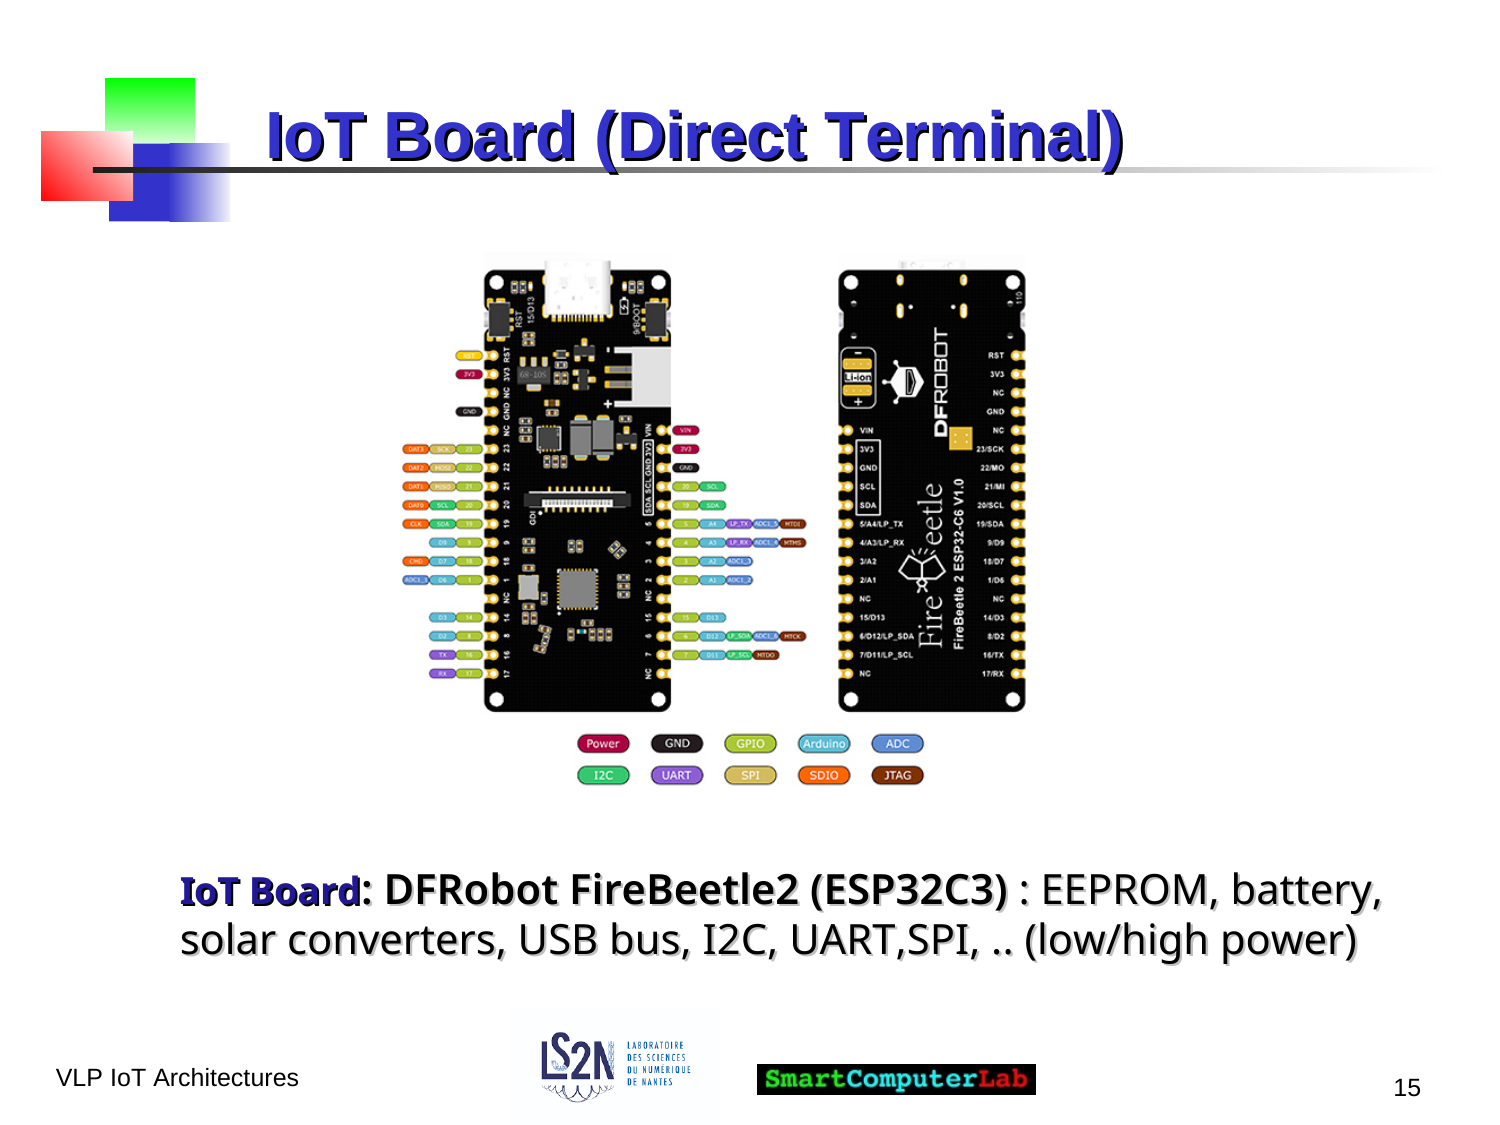

# IoT Board (Direct Terminal)
IoT Board: DFRobot FireBeetle2 (ESP32C3) : EEPROM, battery, solar converters, USB bus, I2C, UART,SPI, .. (low/high power)
15